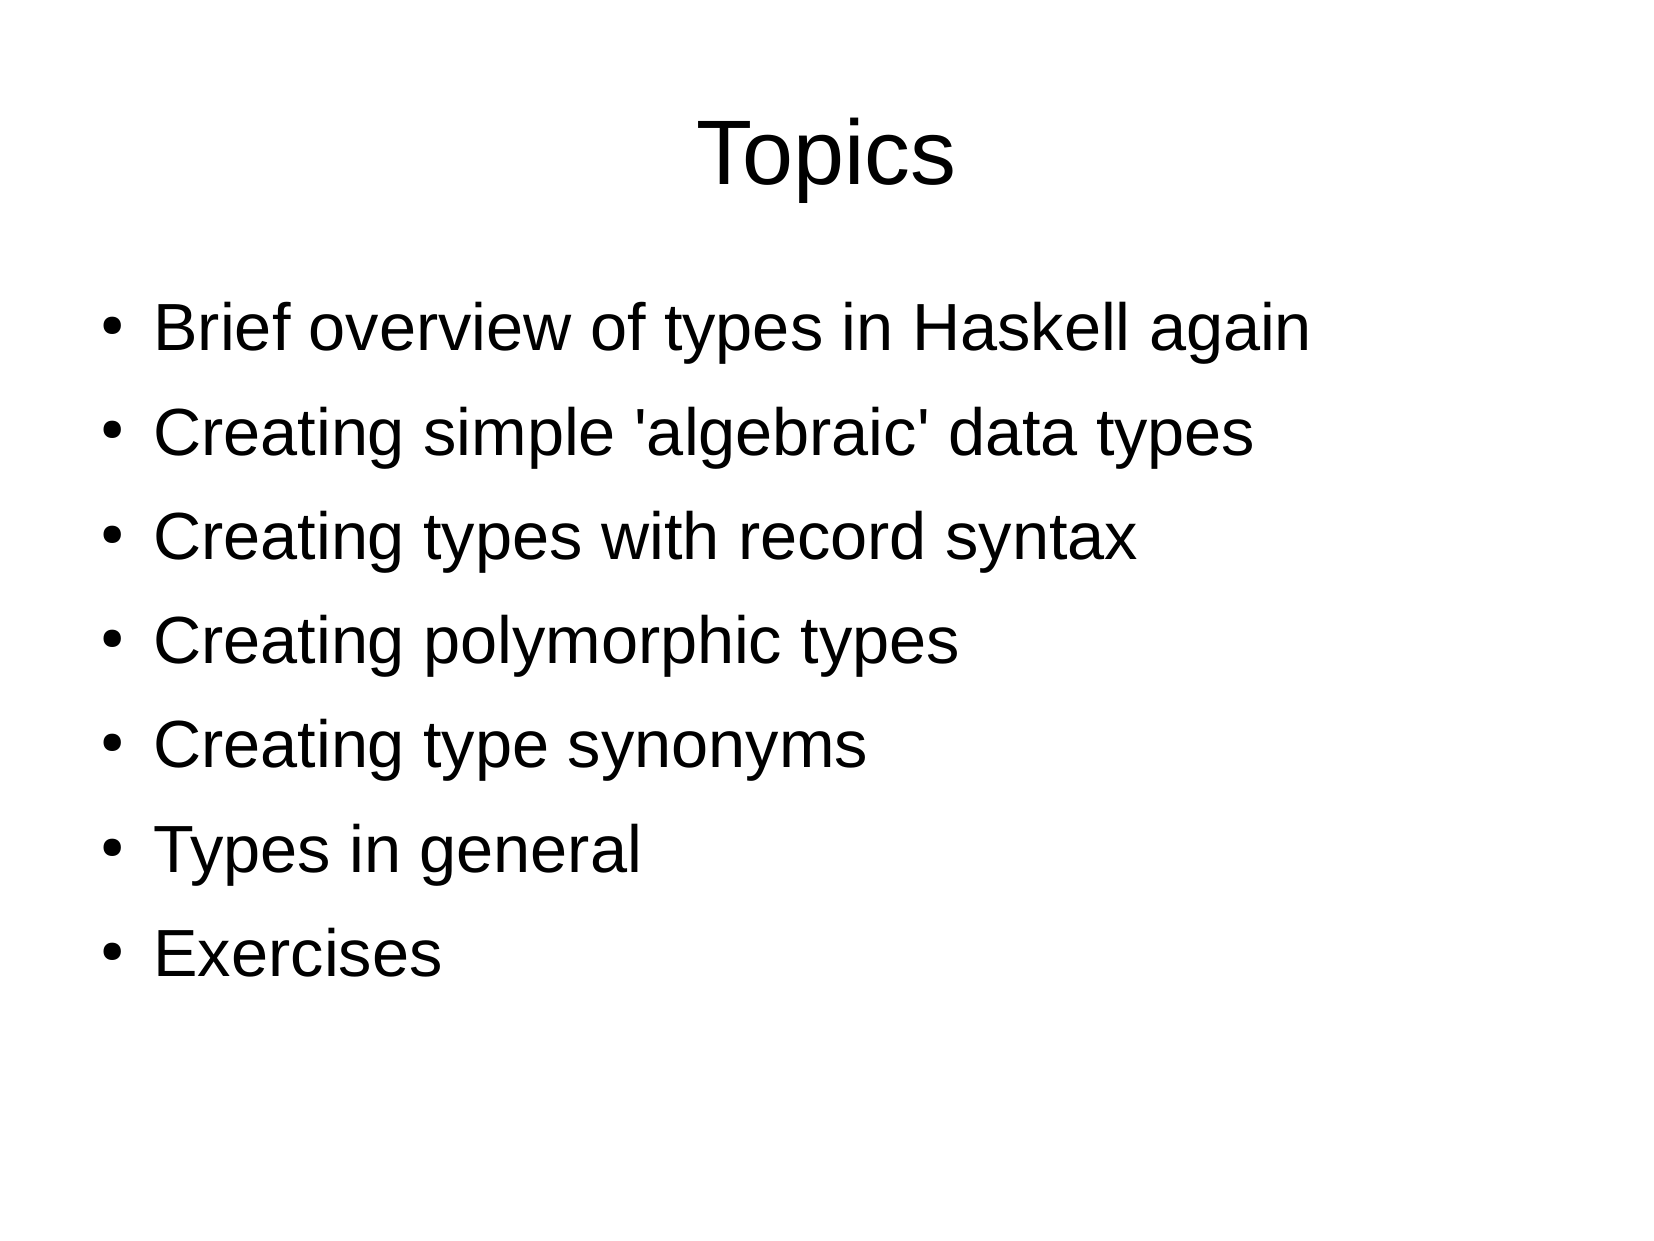

# Topics
Brief overview of types in Haskell again
Creating simple 'algebraic' data types
Creating types with record syntax
Creating polymorphic types
Creating type synonyms
Types in general
Exercises